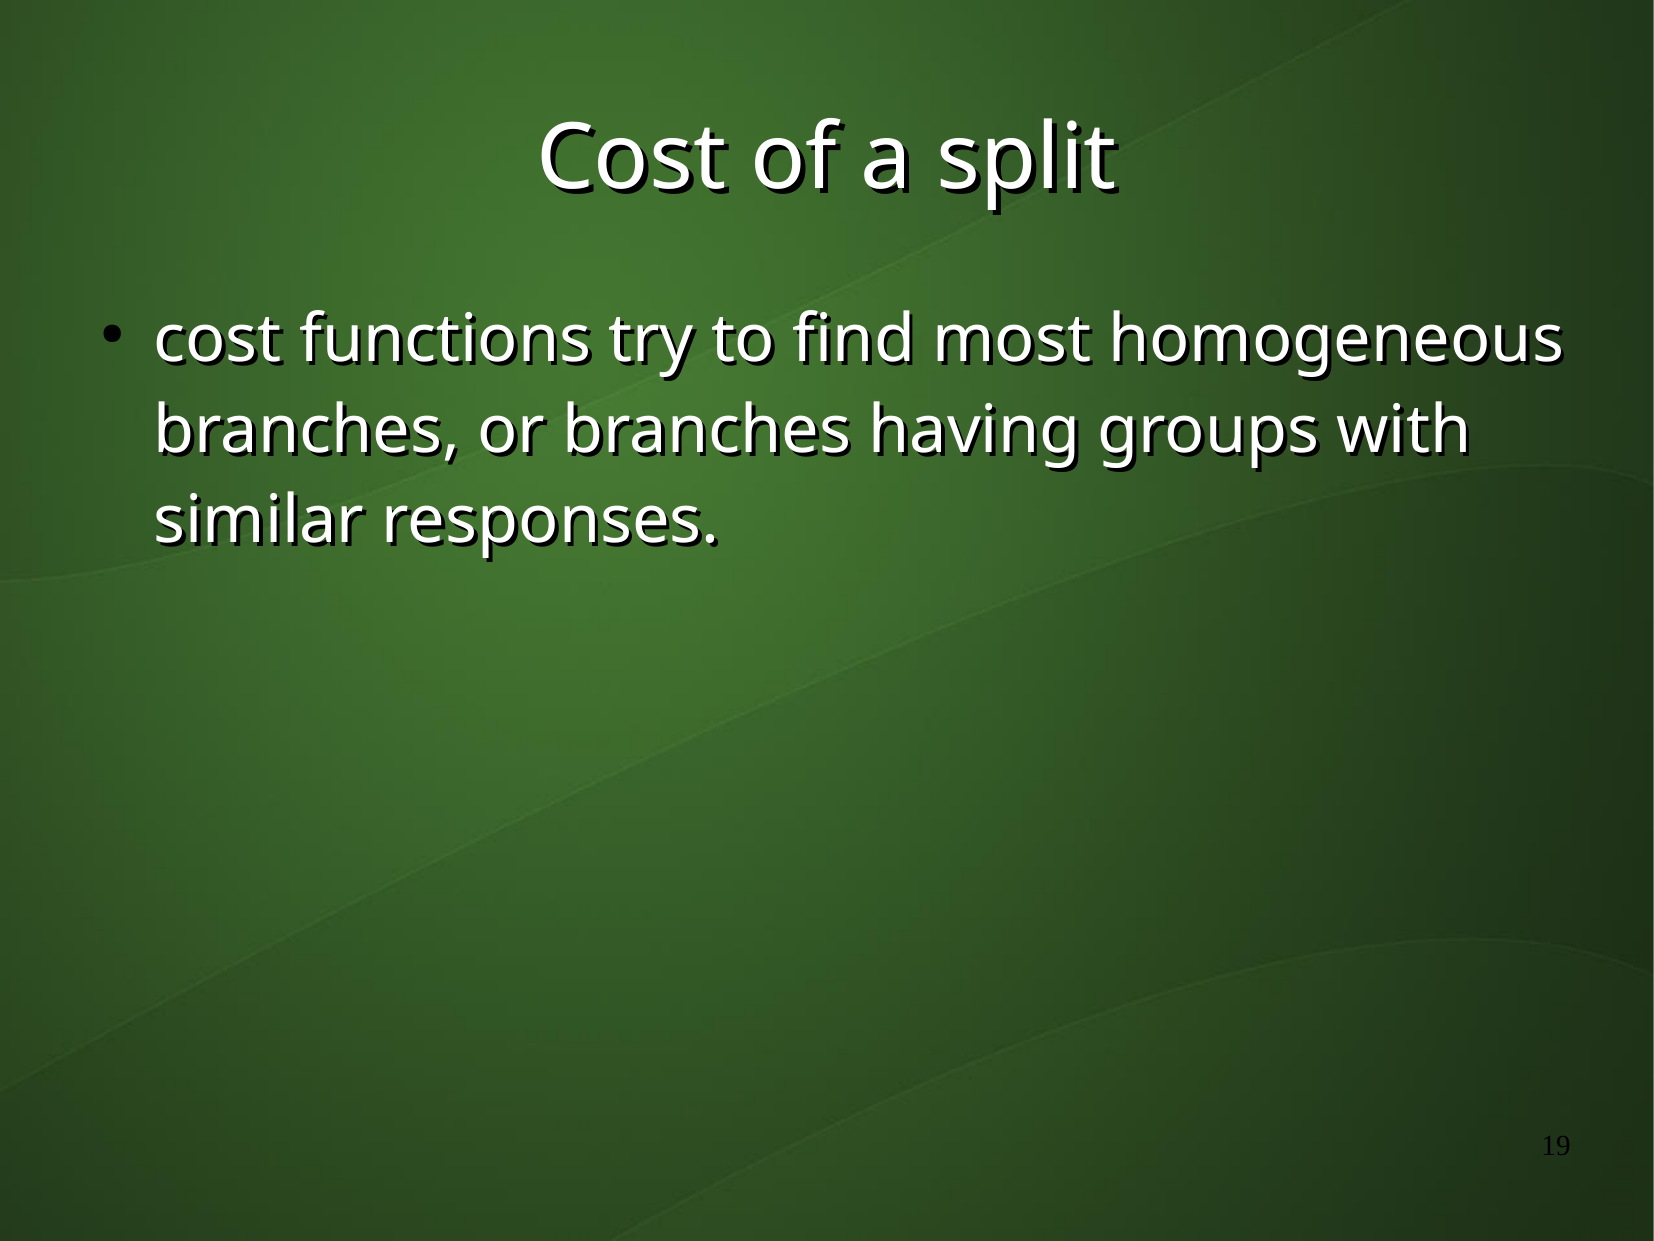

# Cost of a split
cost functions try to find most homogeneous branches, or branches having groups with similar responses.
19